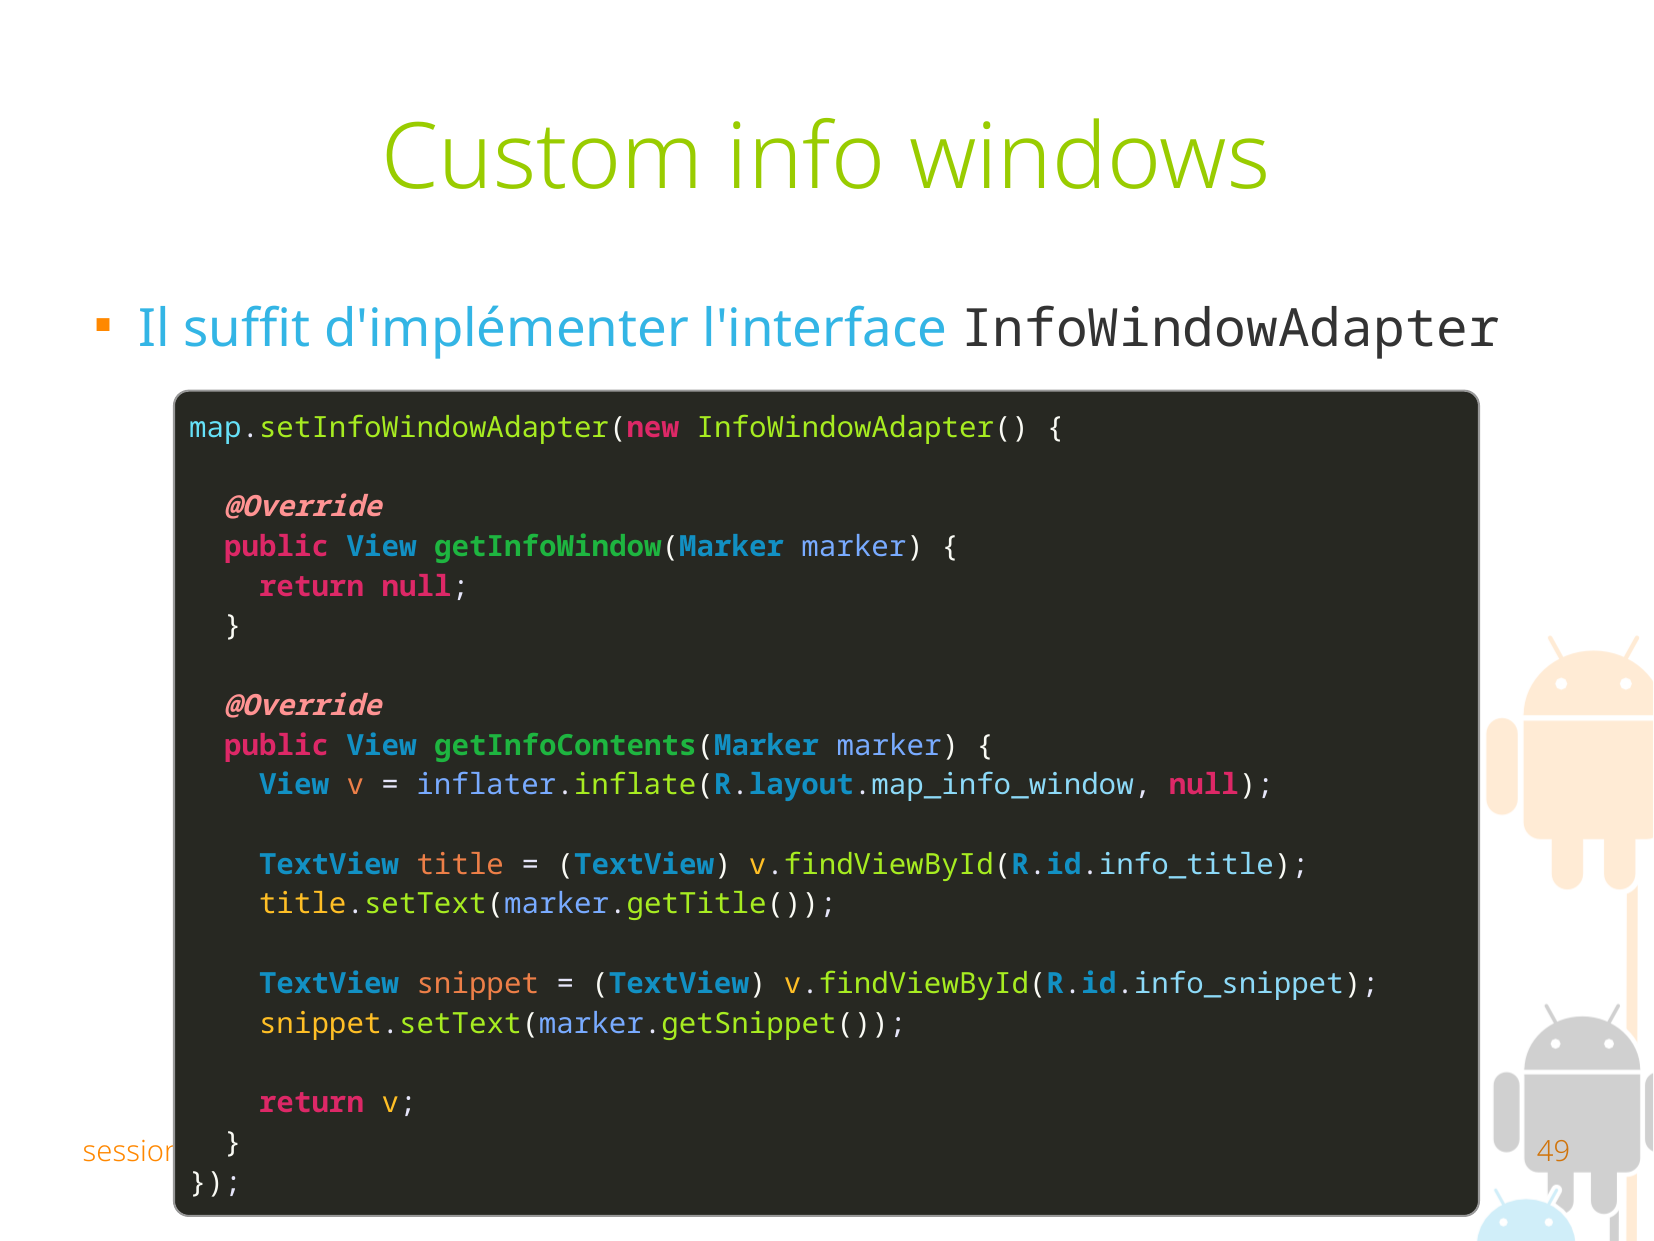

# Custom info windows
Il suffit d'implémenter l'interface InfoWindowAdapter
map.setInfoWindowAdapter(new InfoWindowAdapter() {
 @Override
 public View getInfoWindow(Marker marker) {
 return null;
 }
 @Override
 public View getInfoContents(Marker marker) {
 View v = inflater.inflate(R.layout.map_info_window, null);
 TextView title = (TextView) v.findViewById(R.id.info_title);
 title.setText(marker.getTitle());
 TextView snippet = (TextView) v.findViewById(R.id.info_snippet);
 snippet.setText(marker.getSnippet());
 return v;
 }
});
session sept 2014
Yann Caron (c) 2014
49